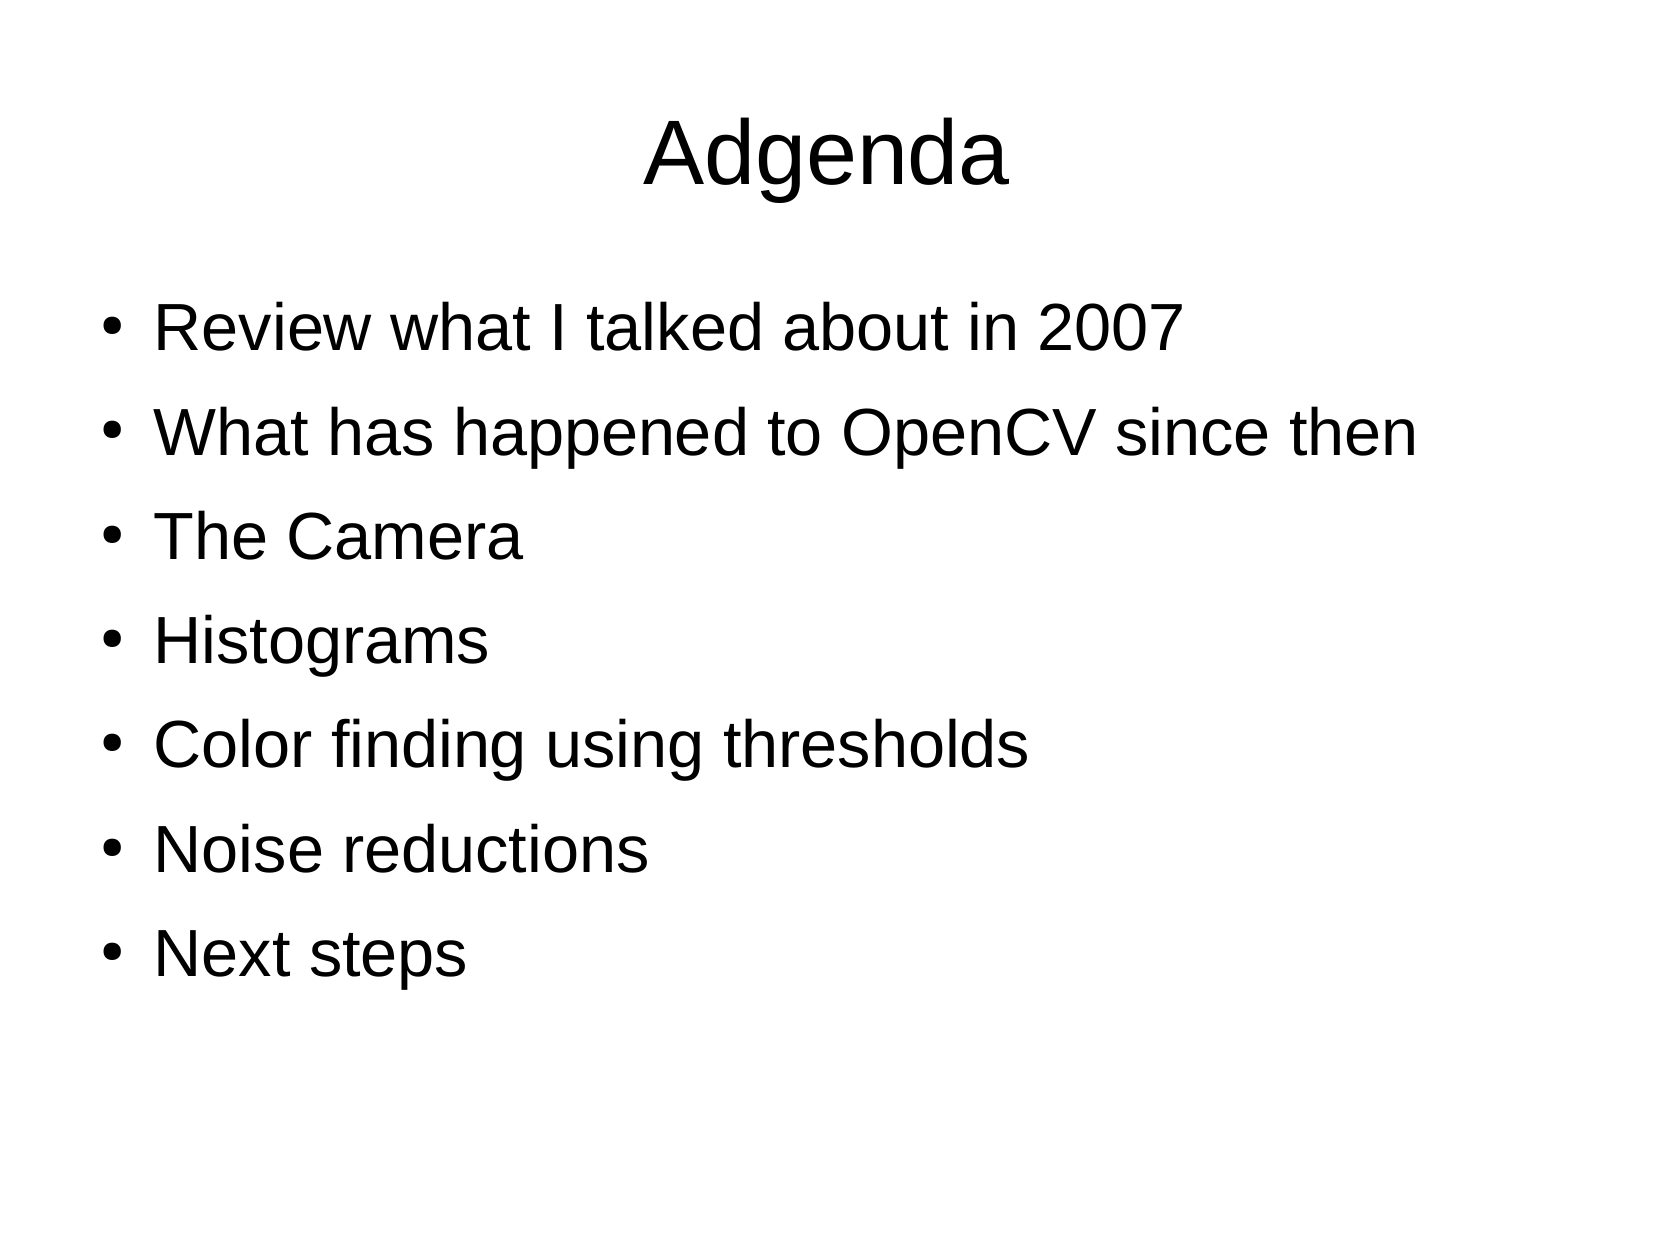

# Adgenda
Review what I talked about in 2007
What has happened to OpenCV since then
The Camera
Histograms
Color finding using thresholds
Noise reductions
Next steps